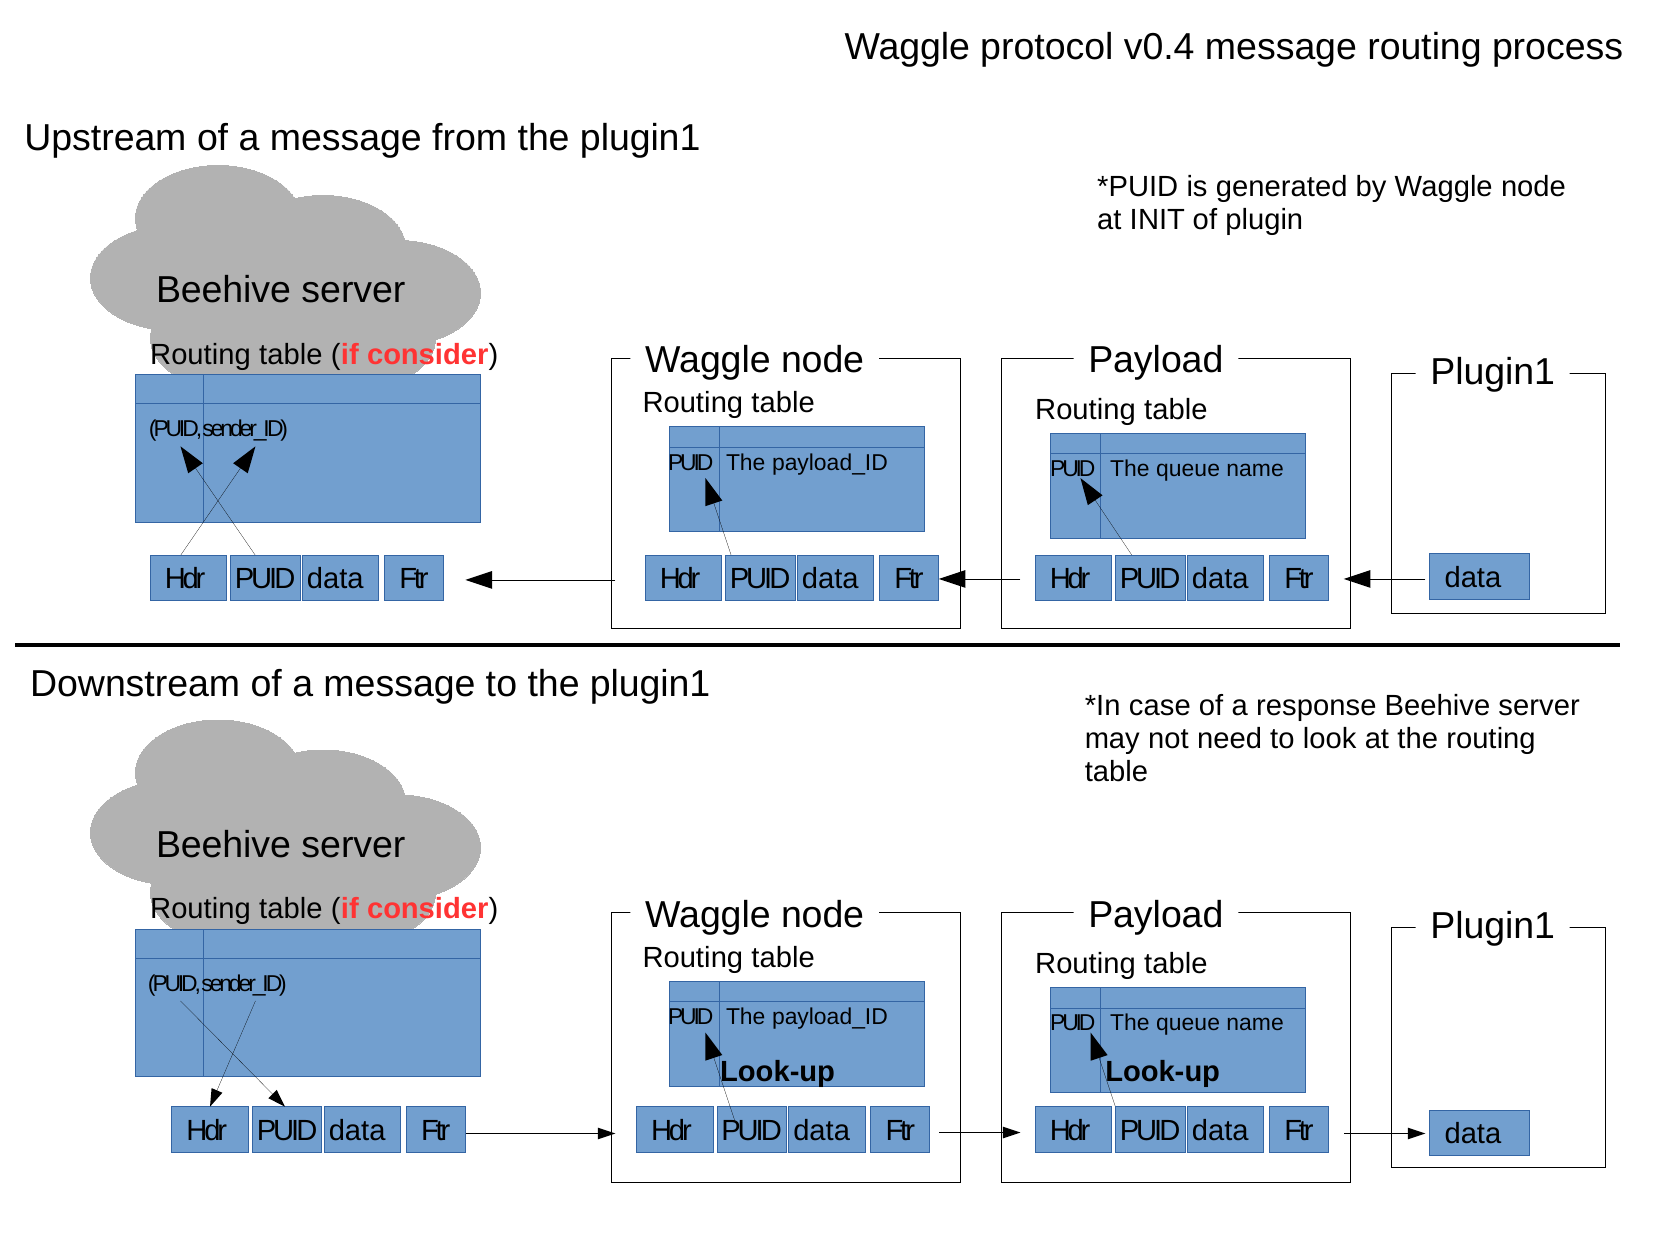

Waggle protocol v0.4 message routing process
Upstream of a message from the plugin1
*PUID is generated by Waggle node
at INIT of plugin
Beehive server
Routing table (if consider)
Waggle node
Payload
Plugin1
Routing table
Routing table
(PUID, sender_ID)
PUID
The payload_ID
PUID
The queue name
data
Hdr
PUID
data
Ftr
Hdr
PUID
data
Ftr
Hdr
PUID
data
Ftr
Downstream of a message to the plugin1
*In case of a response Beehive server may not need to look at the routing table
Beehive server
Routing table (if consider)
Waggle node
Payload
Plugin1
Routing table
Routing table
(PUID, sender_ID)
PUID
The payload_ID
PUID
The queue name
Look-up
Look-up
Hdr
PUID
data
Ftr
Hdr
PUID
data
Ftr
Hdr
PUID
data
Ftr
data